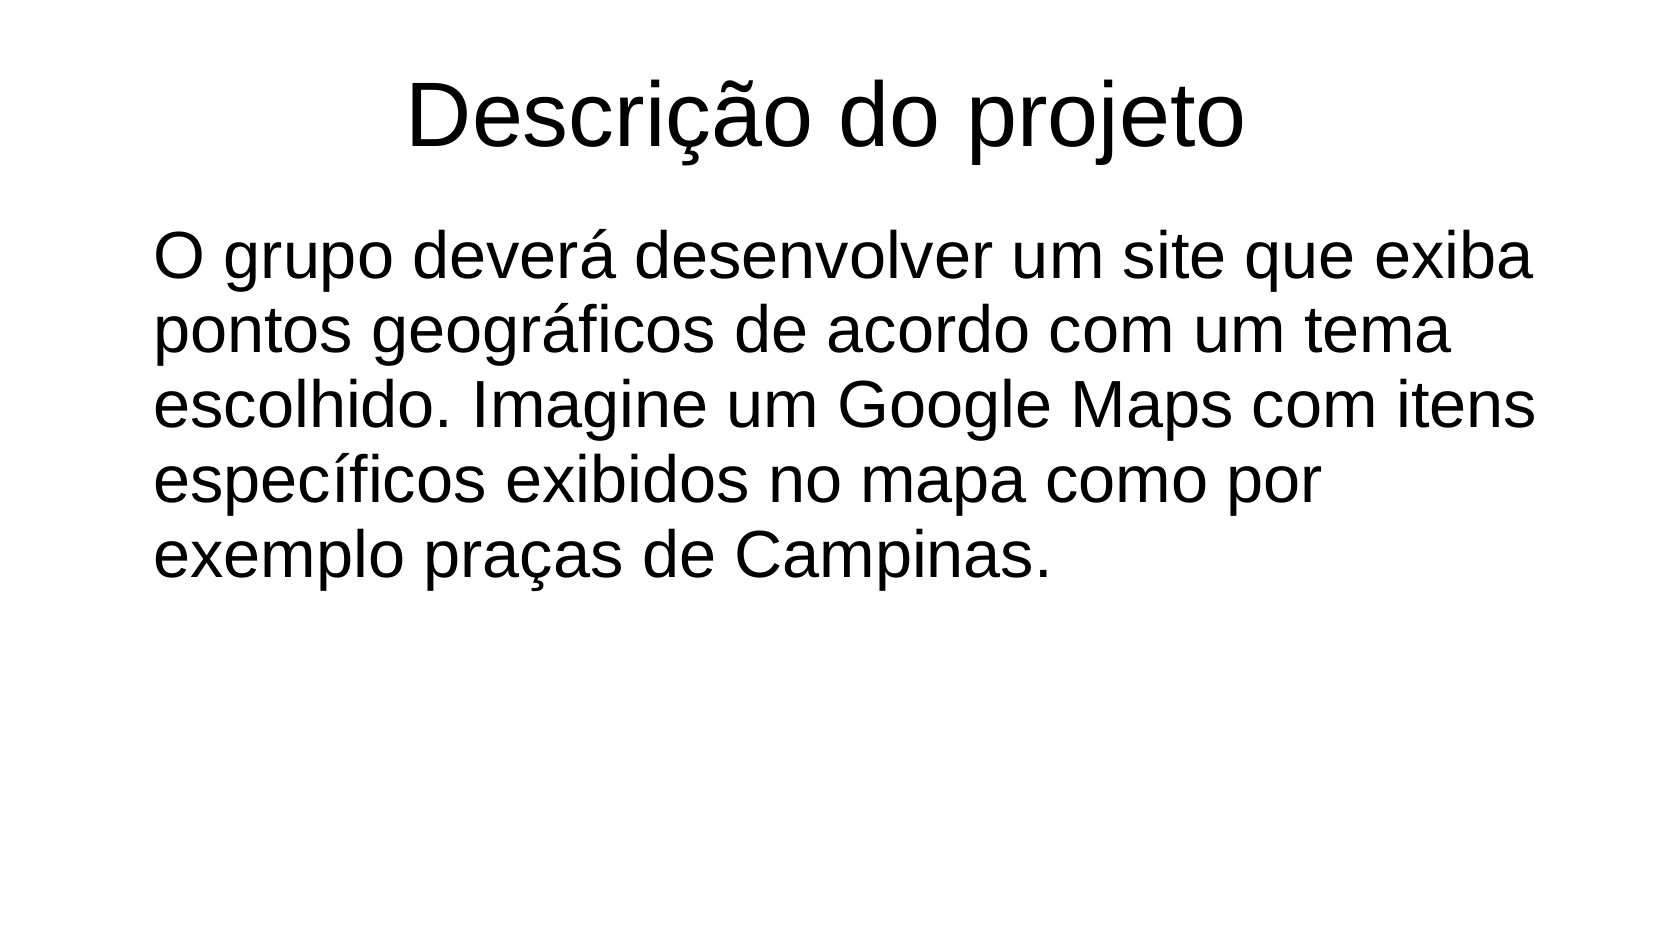

# Descrição do projeto
O grupo deverá desenvolver um site que exiba pontos geográficos de acordo com um tema escolhido. Imagine um Google Maps com itens específicos exibidos no mapa como por exemplo praças de Campinas.